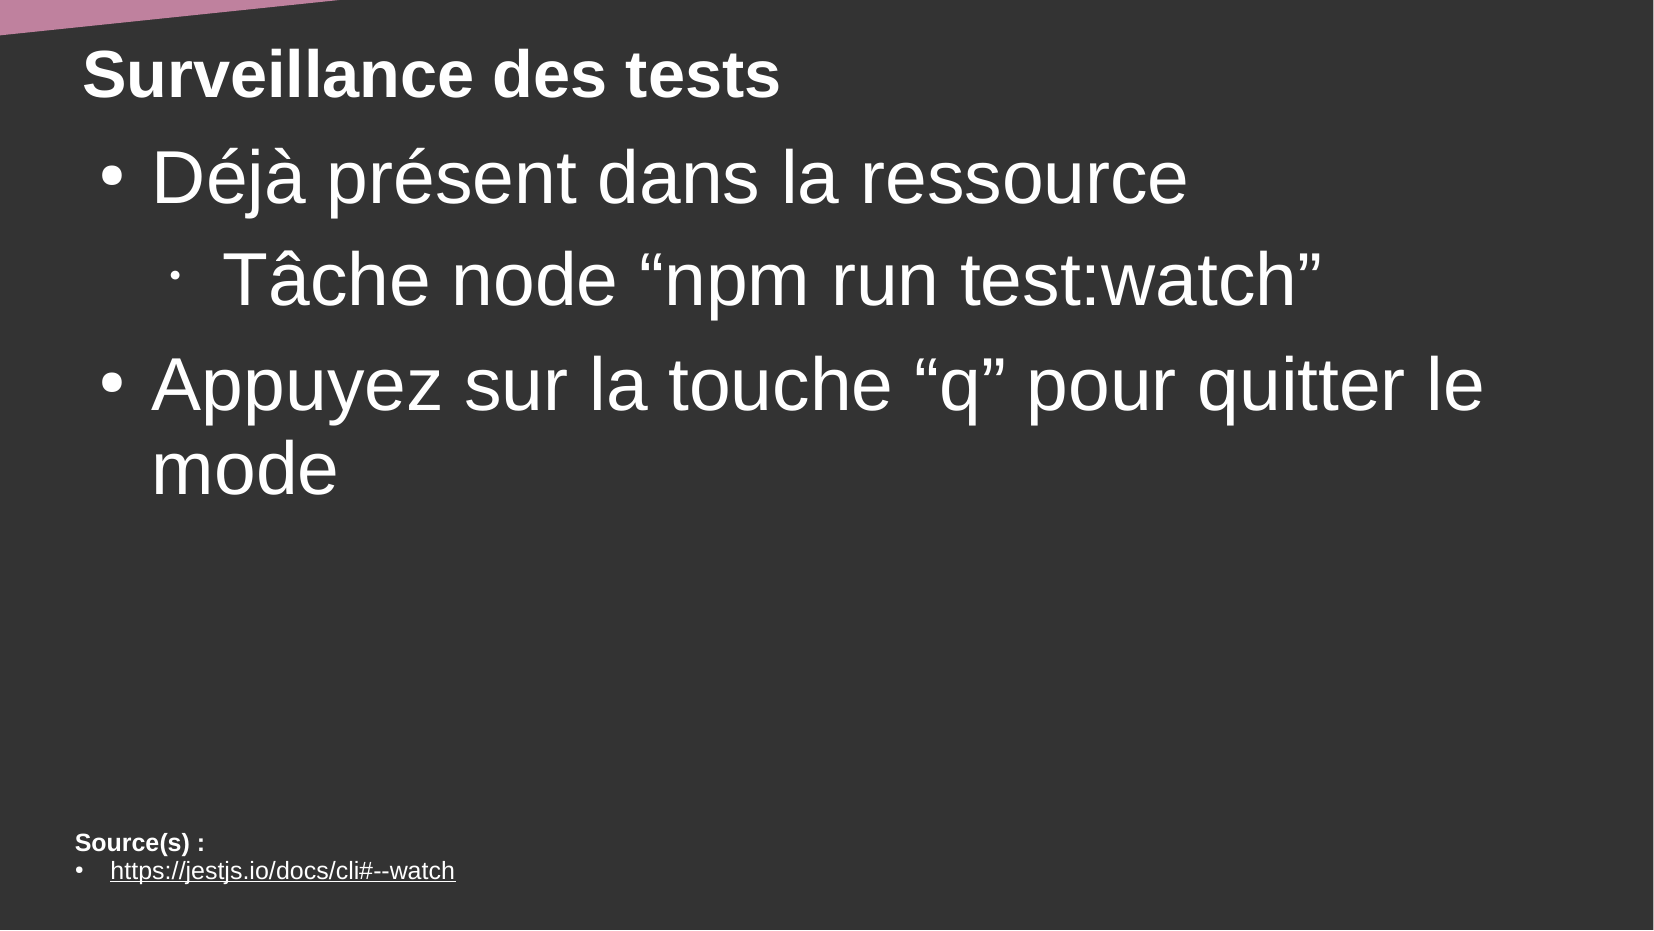

# Surveillance des tests
Déjà présent dans la ressource
Tâche node “npm run test:watch”
Appuyez sur la touche “q” pour quitter le mode
Source(s) :
https://jestjs.io/docs/cli#--watch